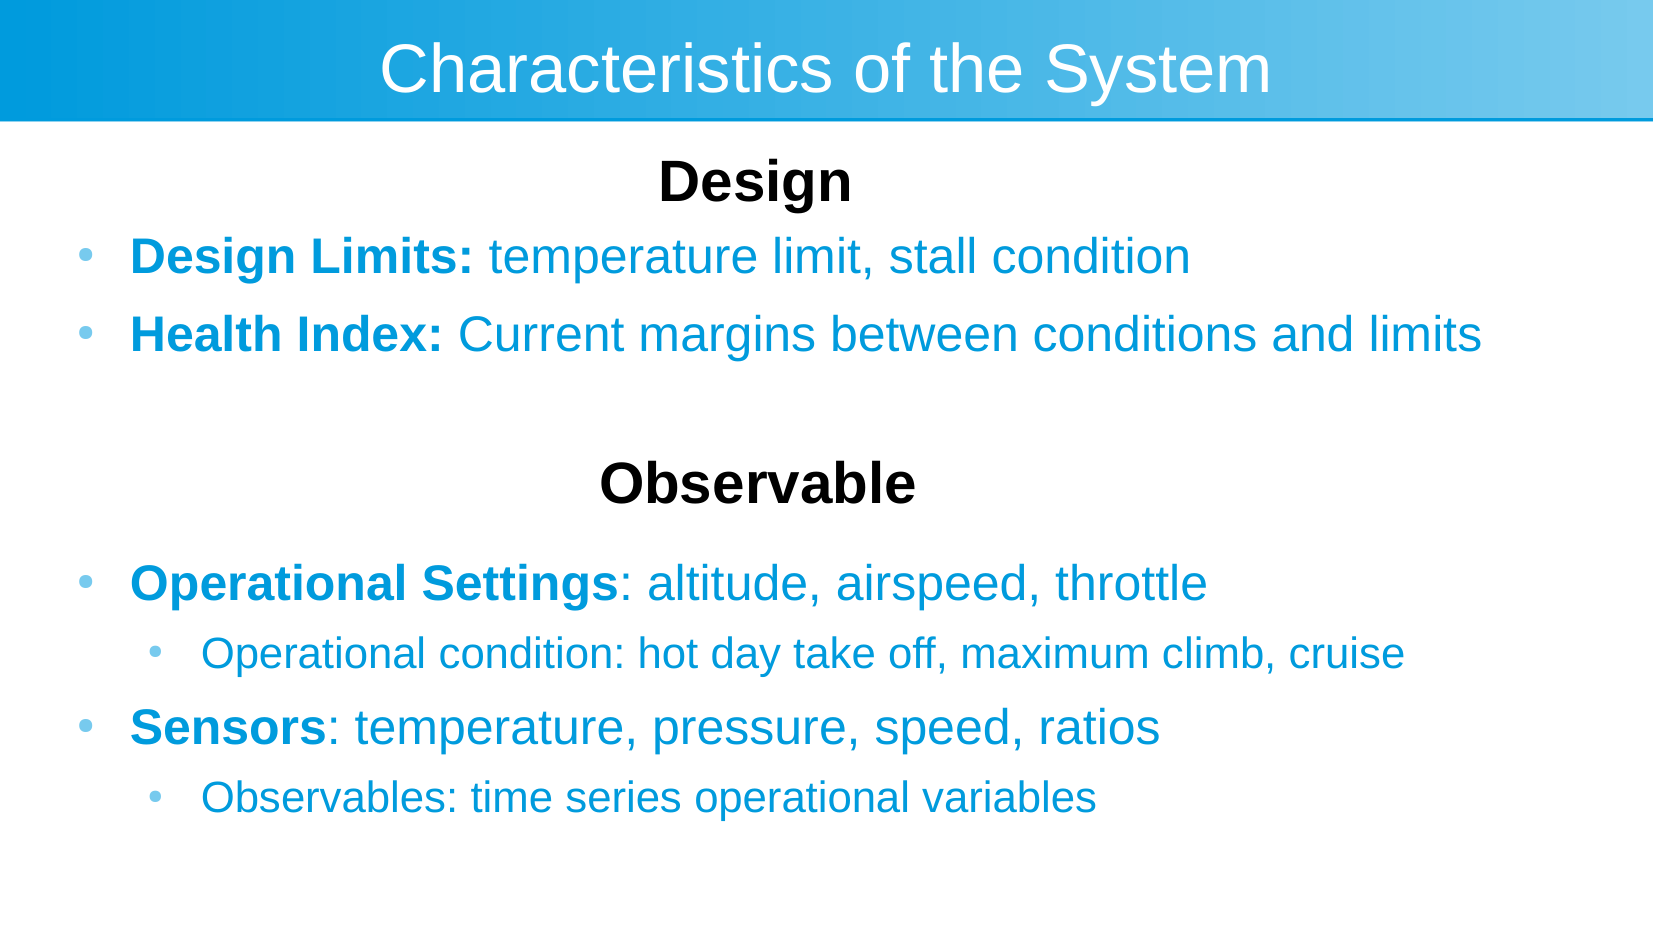

# Characteristics of the System
Design
Design Limits: temperature limit, stall condition
Health Index: Current margins between conditions and limits
Observable
Operational Settings: altitude, airspeed, throttle
Operational condition: hot day take off, maximum climb, cruise
Sensors: temperature, pressure, speed, ratios
Observables: time series operational variables
18